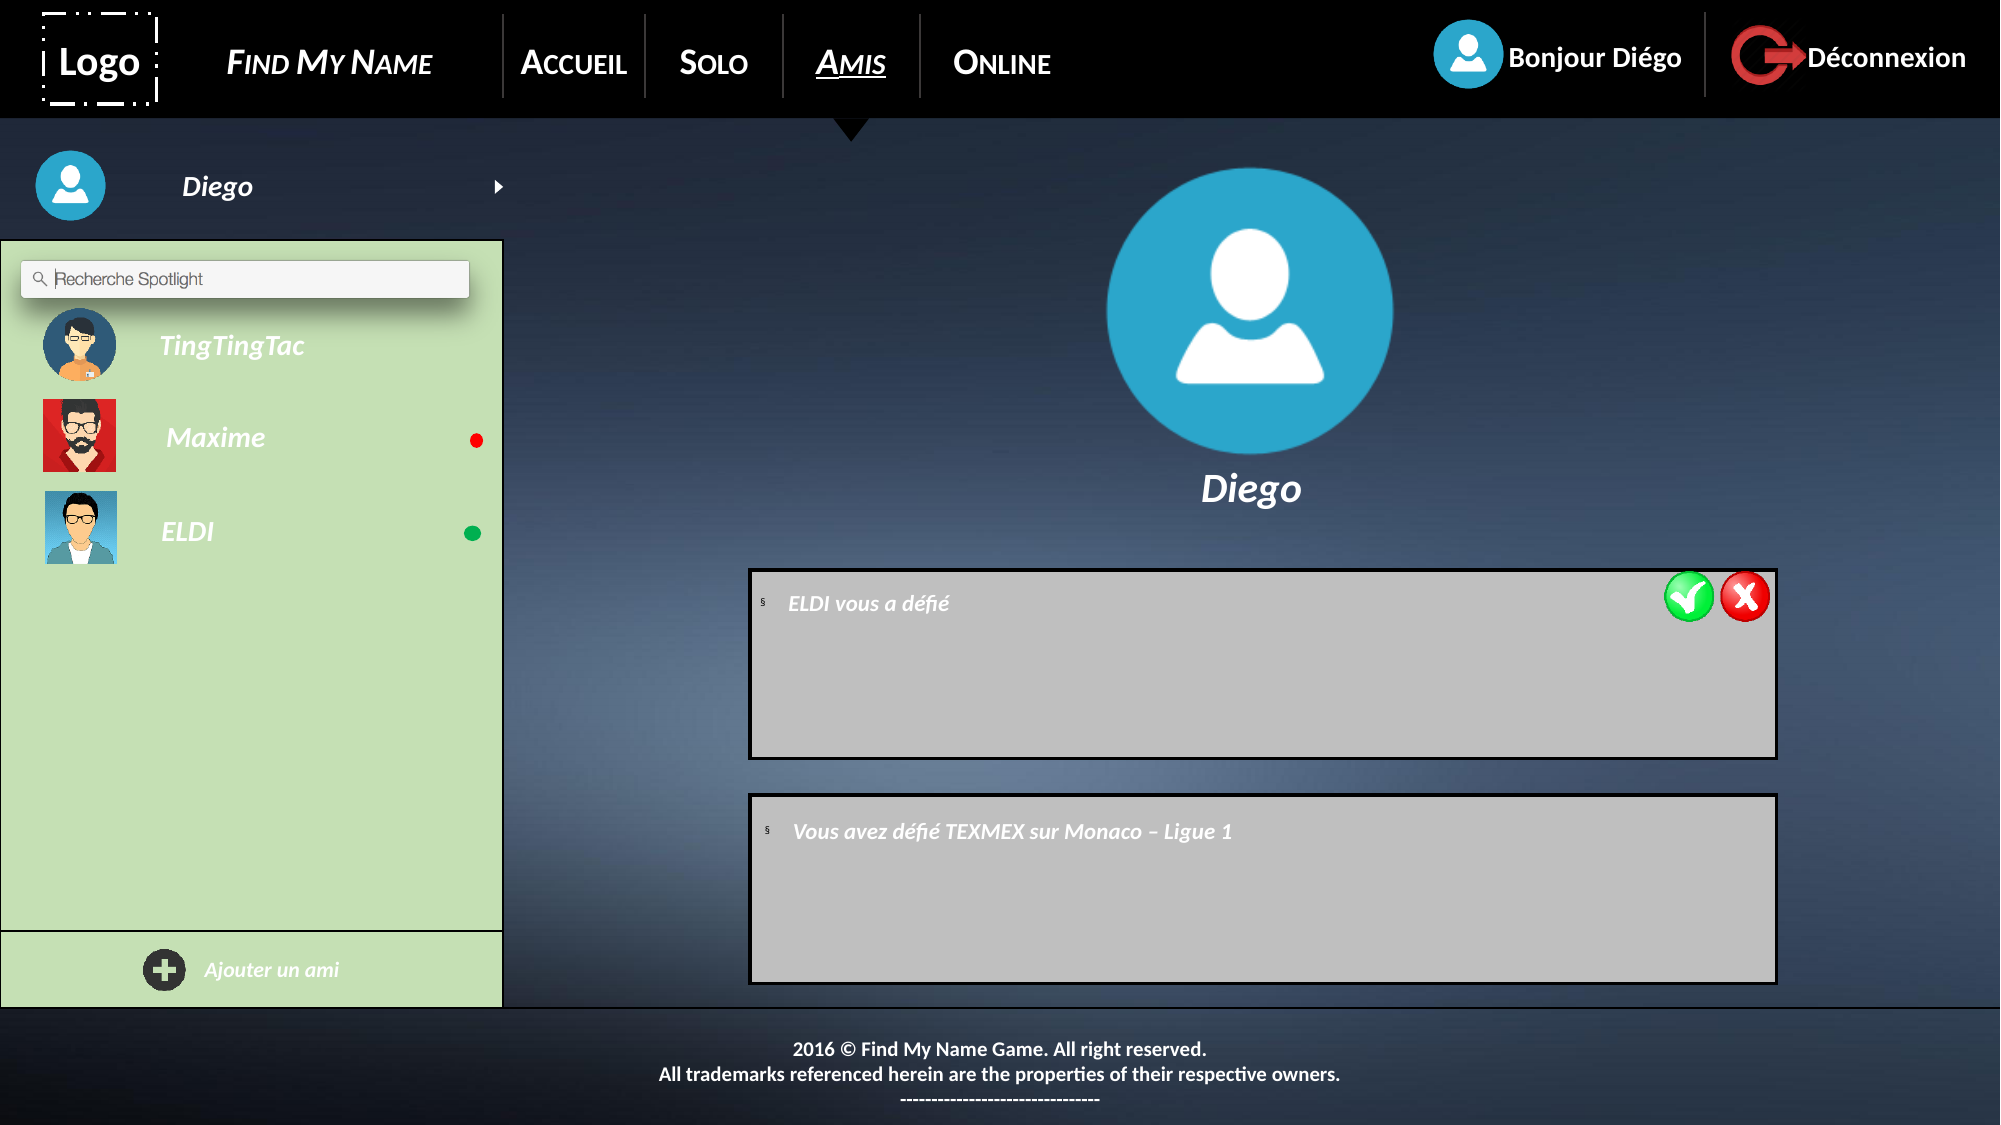

Logo
Bonjour Diégo
Déconnexion
FIND MY NAME
ACCUEIL
SOLO
AMIS
ONLINE
Diego
TingTingTac
Maxime
Diego
ELDI
ELDI vous a défié
Vous avez défié TEXMEX sur Monaco – Ligue 1
Ajouter un ami
2016 © Find My Name Game. All right reserved.
All trademarks referenced herein are the properties of their respective owners.
--------------------------------